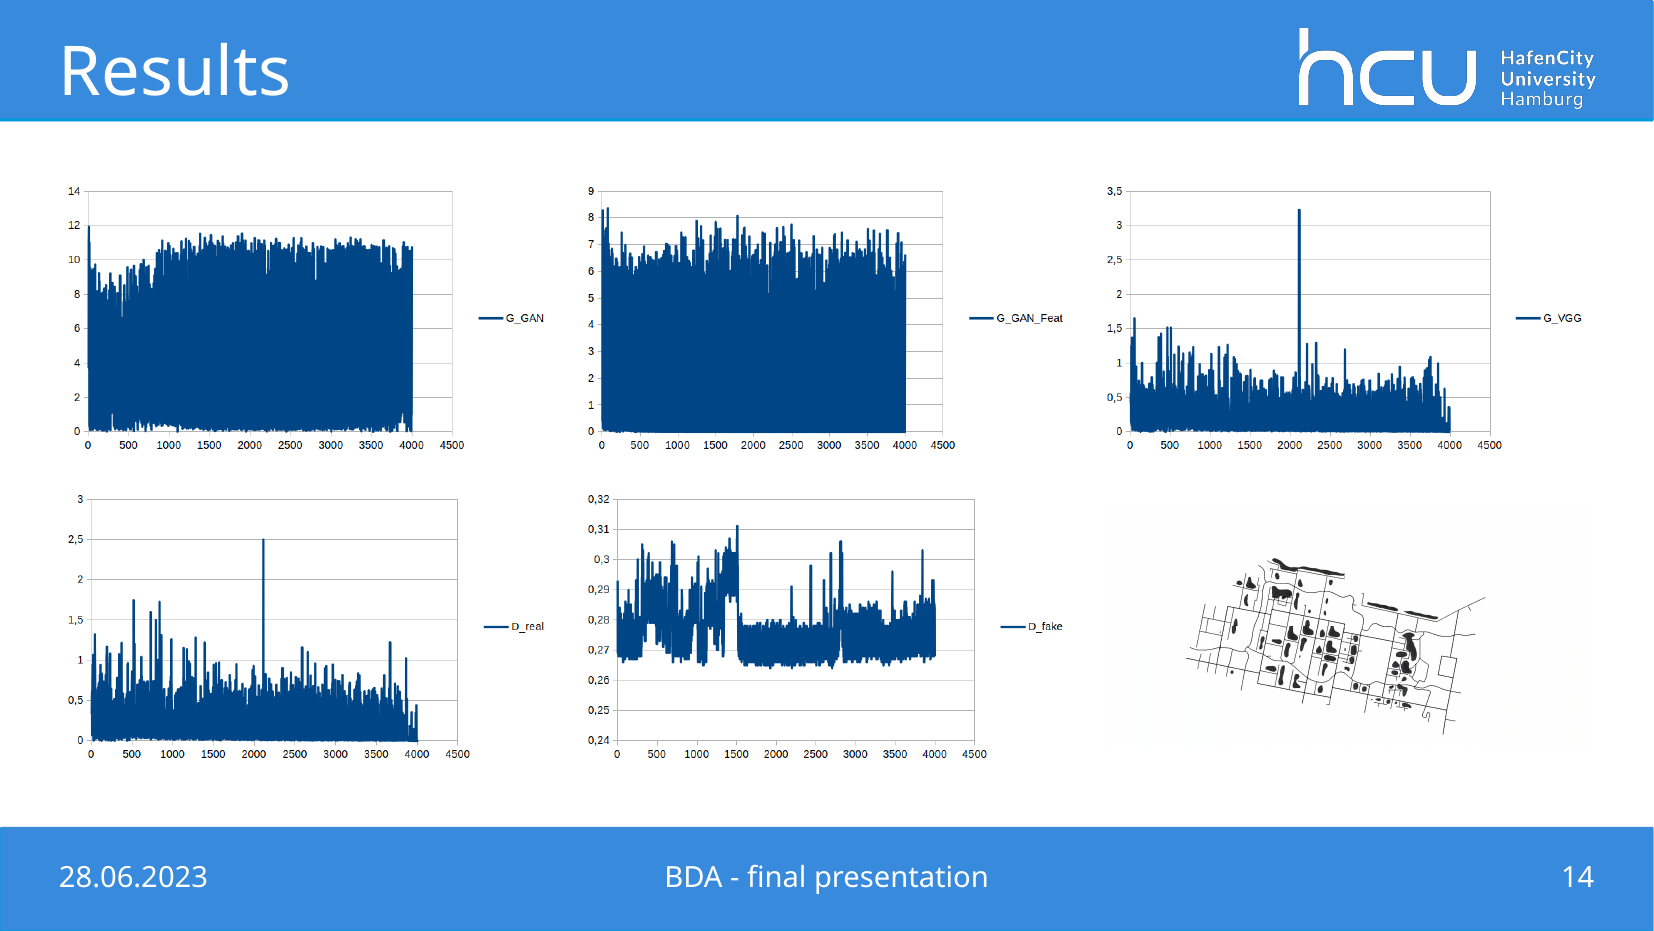

# Results
28.06.2023
BDA - final presentation
14